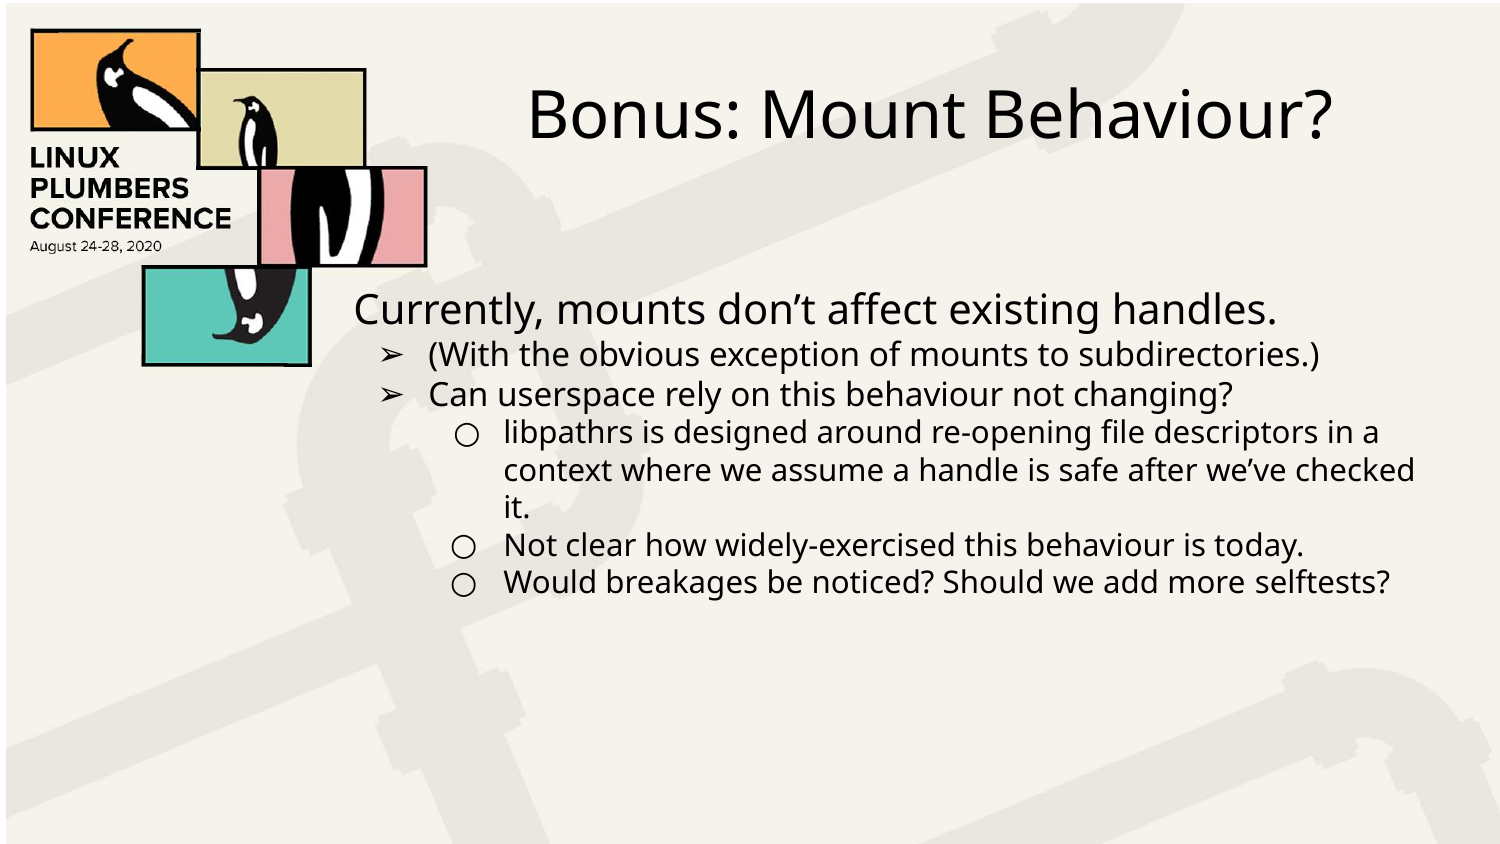

# Bonus: Mount Behaviour?
Currently, mounts don’t affect existing handles.
(With the obvious exception of mounts to subdirectories.)
Can userspace rely on this behaviour not changing?
libpathrs is designed around re-opening file descriptors in a context where we assume a handle is safe after we’ve checked it.
Not clear how widely-exercised this behaviour is today.
Would breakages be noticed? Should we add more selftests?